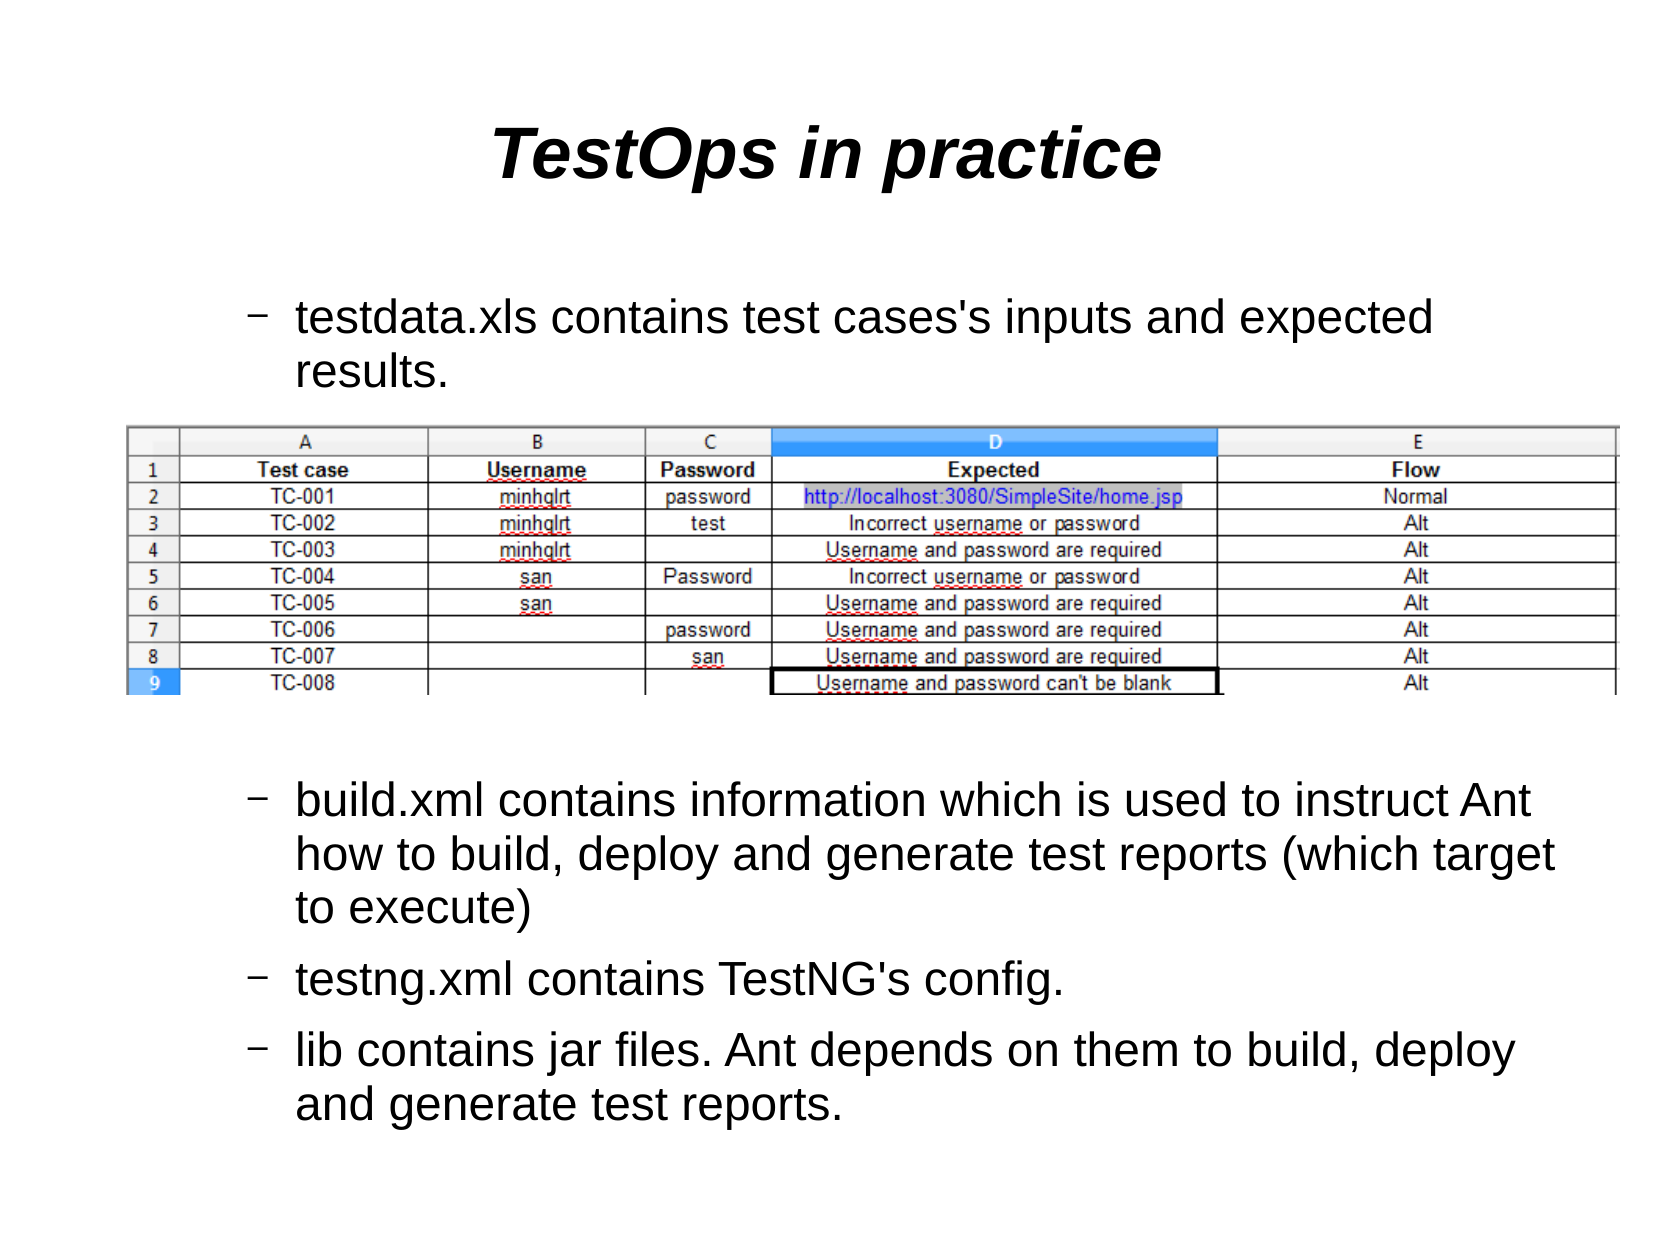

# TestOps in practice
testdata.xls contains test cases's inputs and expected results.
build.xml contains information which is used to instruct Ant how to build, deploy and generate test reports (which target to execute)
testng.xml contains TestNG's config.
lib contains jar files. Ant depends on them to build, deploy and generate test reports.